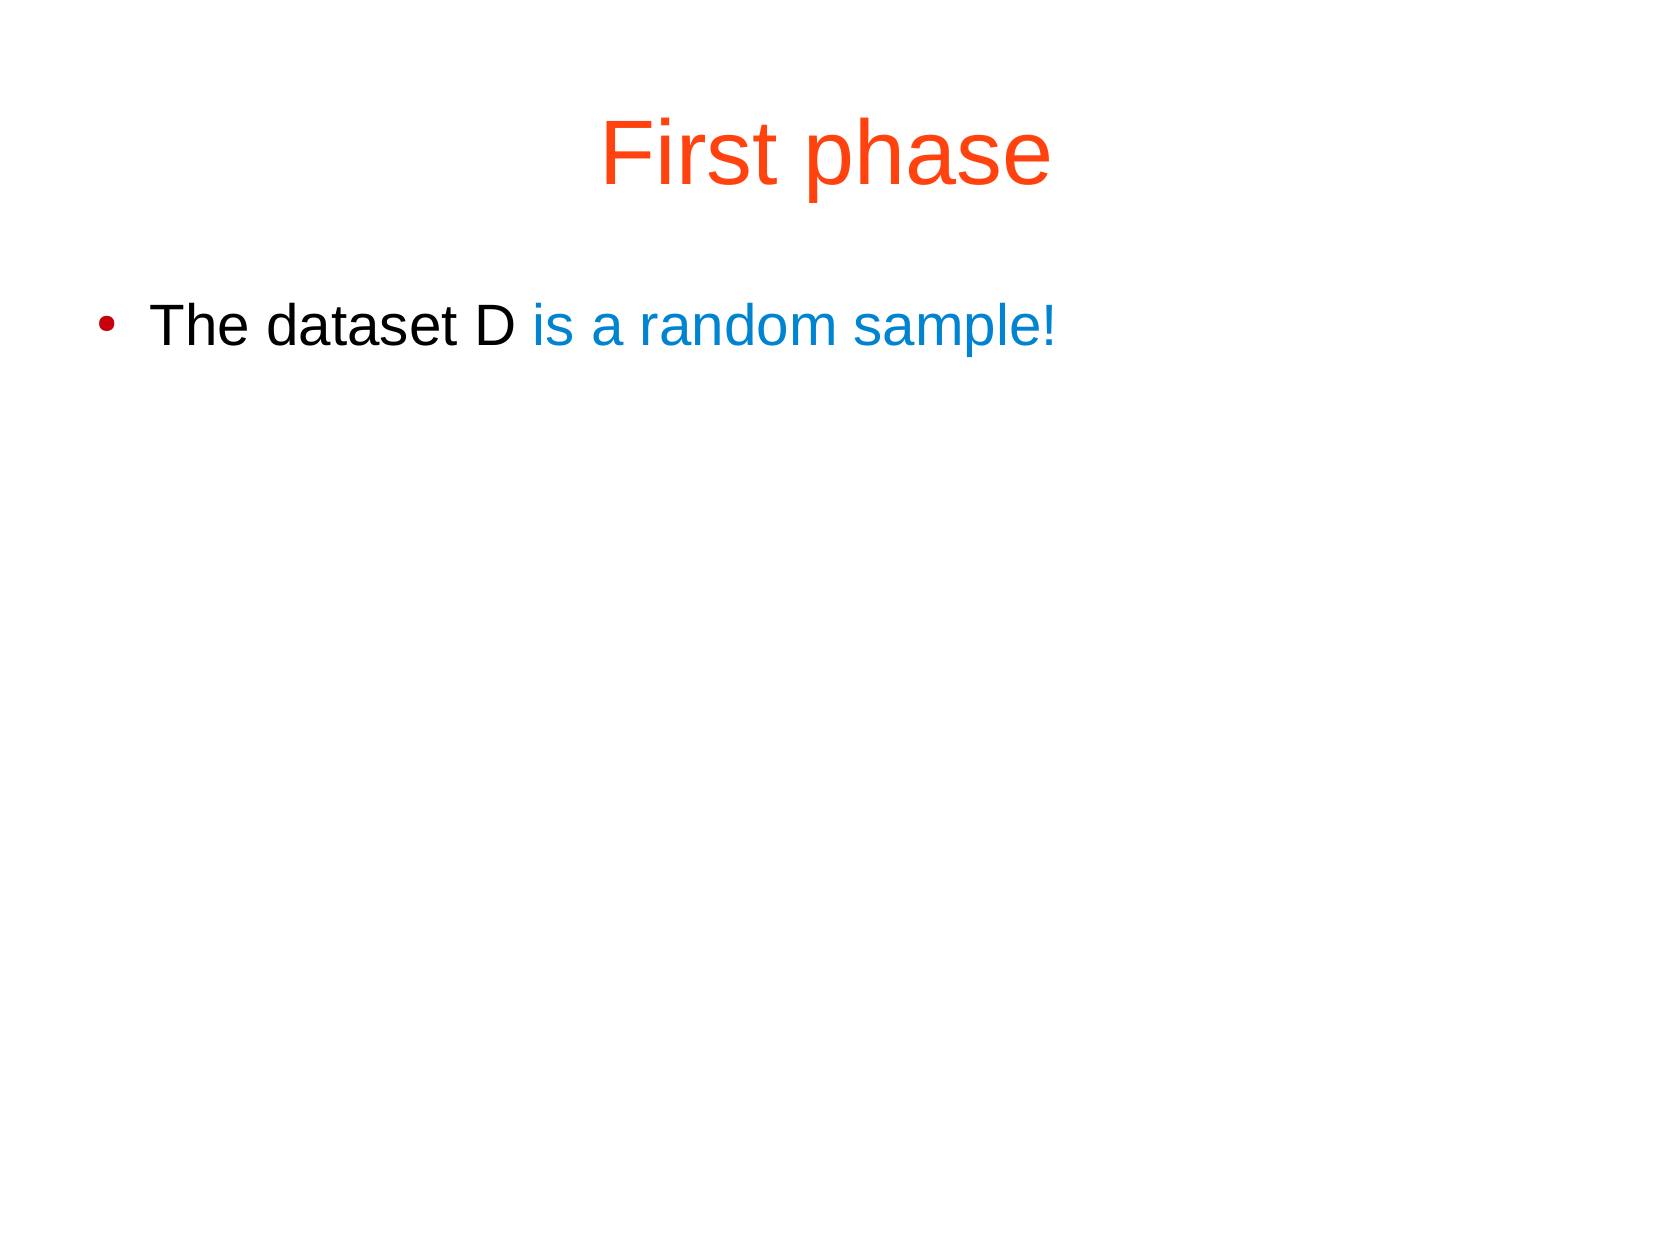

# First phase
The dataset D is a random sample!